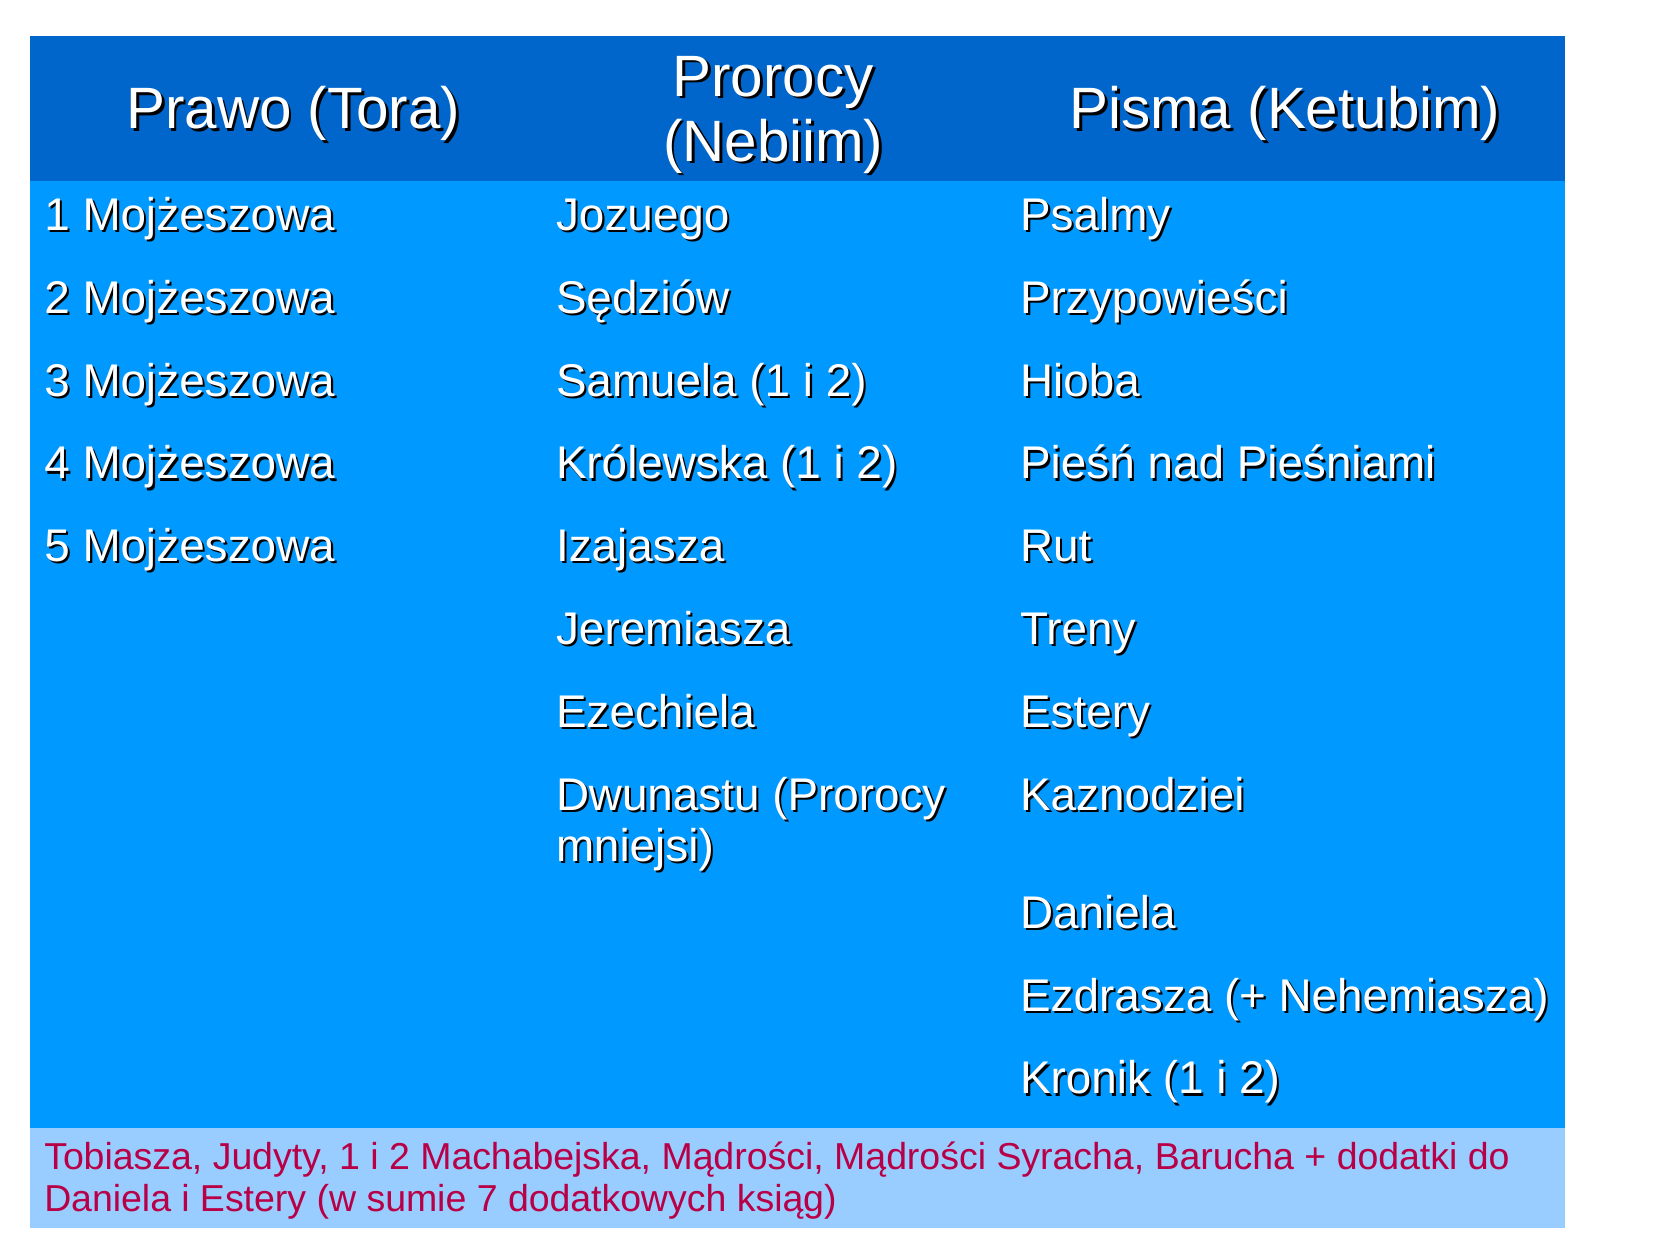

| Prawo (Tora) | Prorocy (Nebiim) | Pisma (Ketubim) |
| --- | --- | --- |
| 1 Mojżeszowa | Jozuego | Psalmy |
| 2 Mojżeszowa | Sędziów | Przypowieści |
| 3 Mojżeszowa | Samuela (1 i 2) | Hioba |
| 4 Mojżeszowa | Królewska (1 i 2) | Pieśń nad Pieśniami |
| 5 Mojżeszowa | Izajasza | Rut |
| | Jeremiasza | Treny |
| | Ezechiela | Estery |
| | Dwunastu (Prorocy mniejsi) | Kaznodziei |
| | | Daniela |
| | | Ezdrasza (+ Nehemiasza) |
| | | Kronik (1 i 2) |
| Tobiasza, Judyty, 1 i 2 Machabejska, Mądrości, Mądrości Syracha, Barucha + dodatki do Daniela i Estery (w sumie 7 dodatkowych ksiąg) | | |